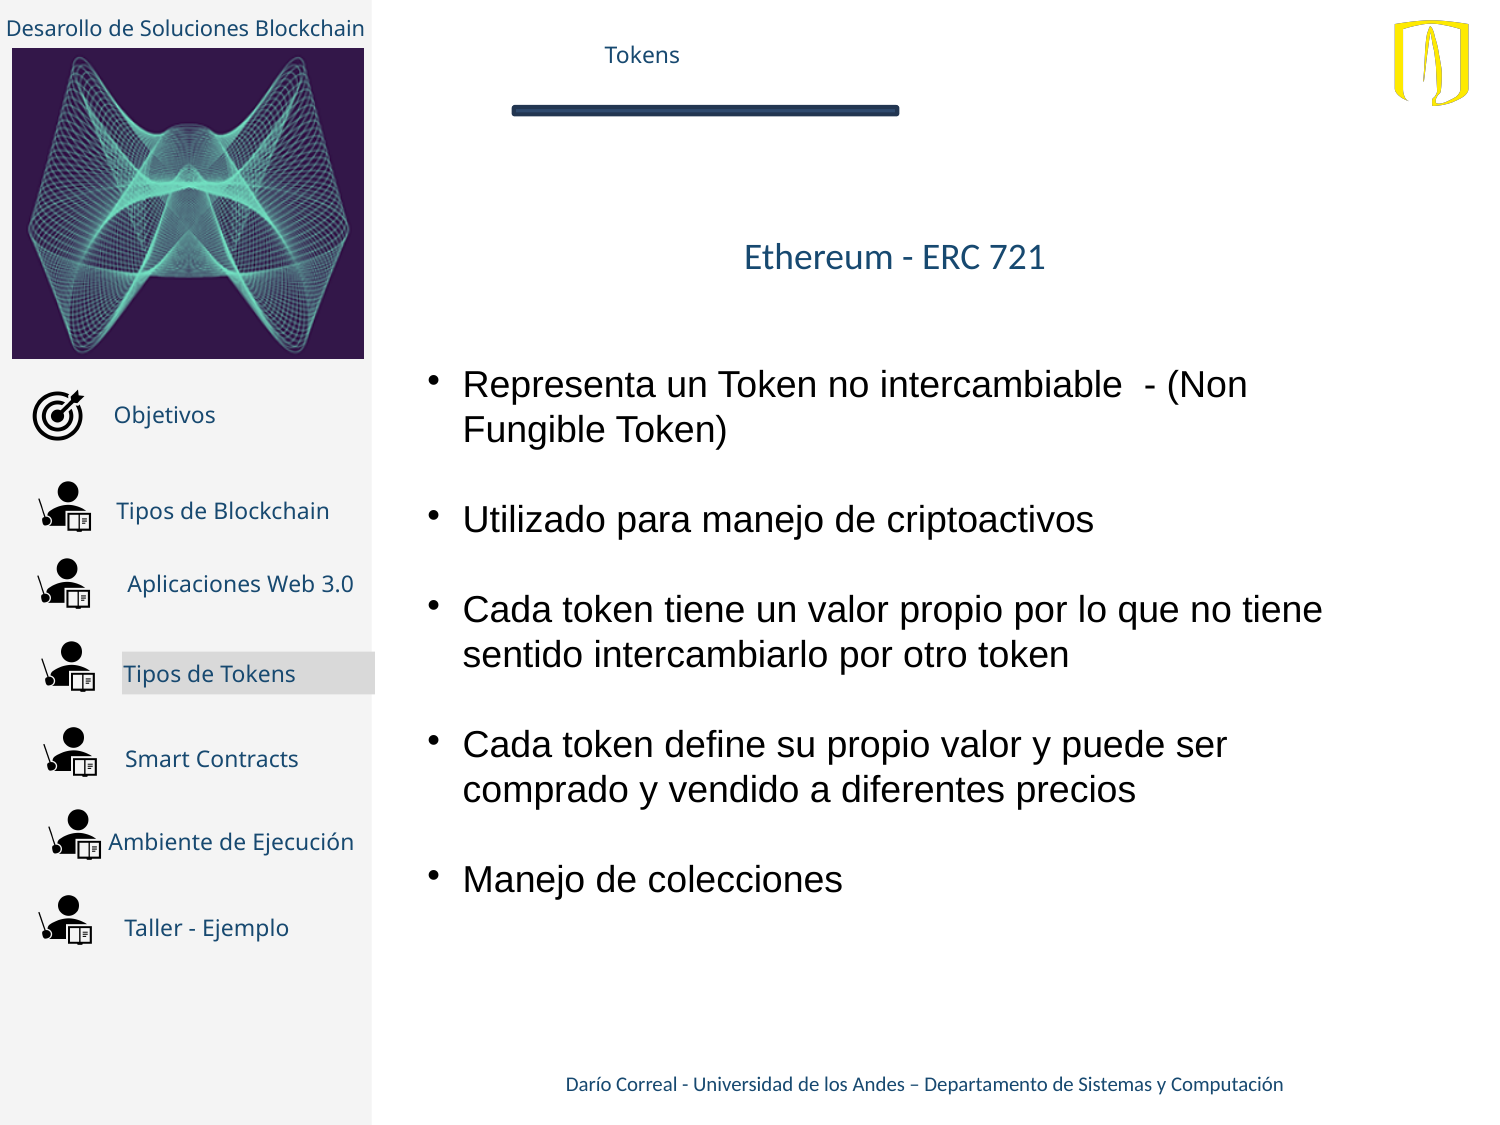

Tokens
Ethereum - ERC 721
Representa un Token no intercambiable - (Non Fungible Token)
Utilizado para manejo de criptoactivos
Cada token tiene un valor propio por lo que no tiene sentido intercambiarlo por otro token
Cada token define su propio valor y puede ser comprado y vendido a diferentes precios
Manejo de colecciones
Objetivos
Tipos de Blockchain
Aplicaciones Web 3.0
Tipos de Tokens
Smart Contracts
 Ambiente de Ejecución
Taller - Ejemplo
Darío Correal - Universidad de los Andes – Departamento de Sistemas y Computación